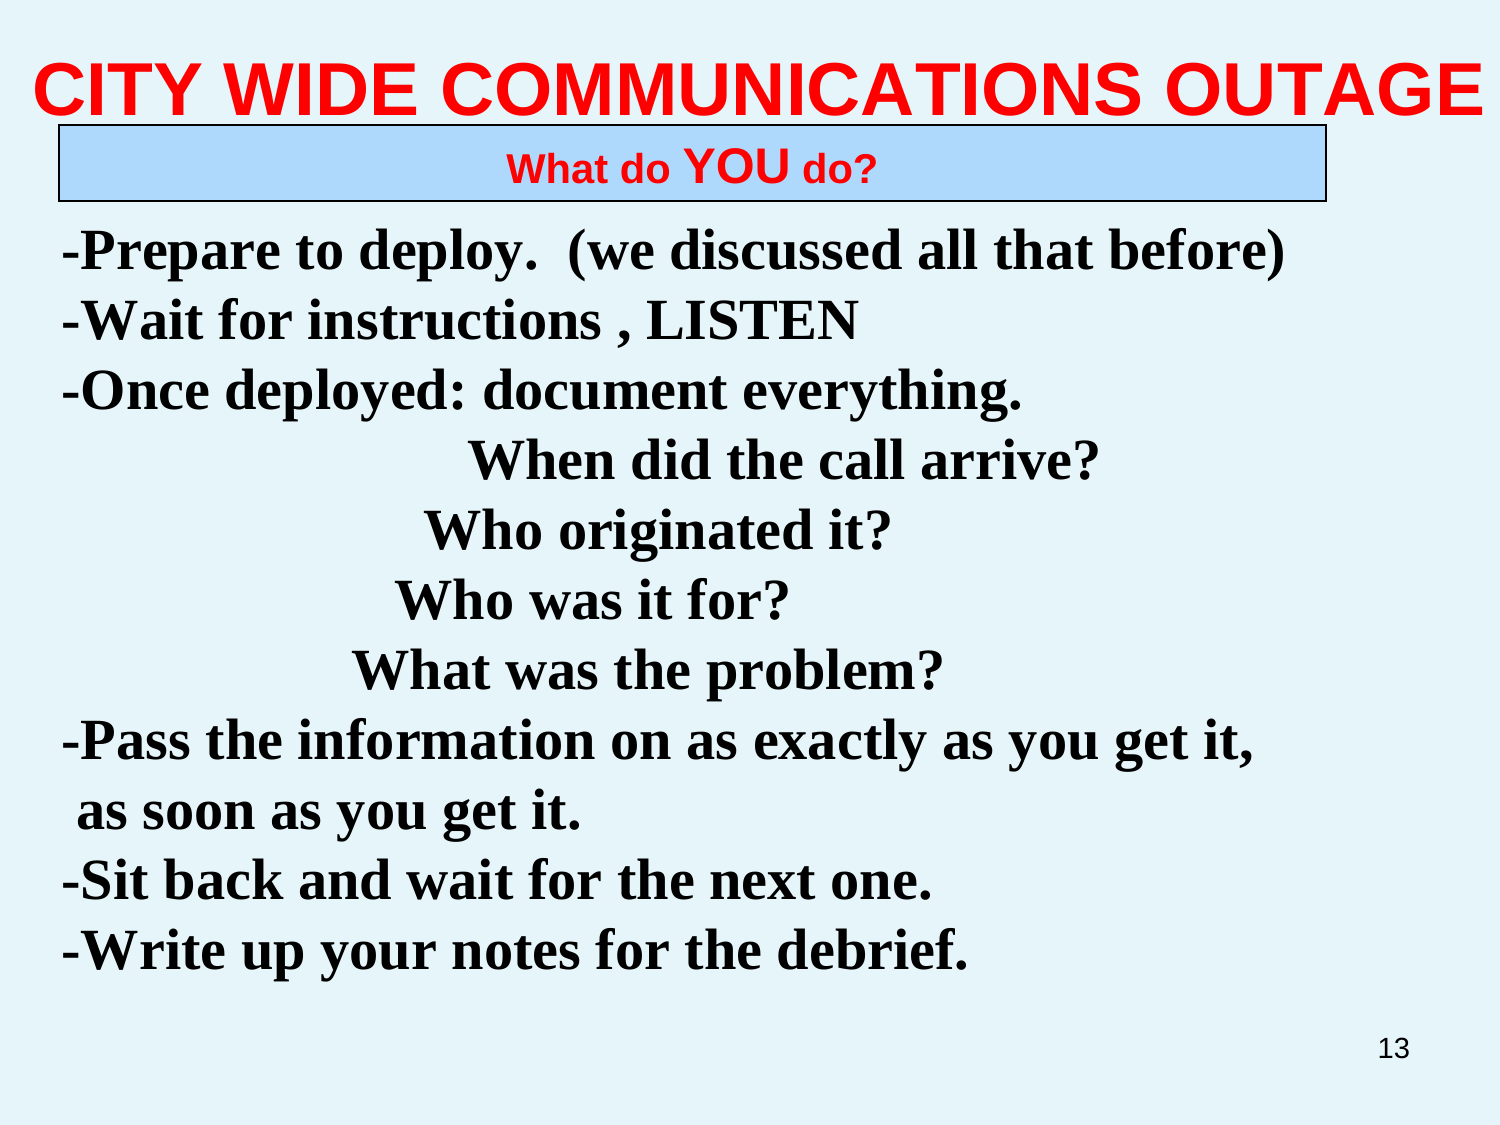

CITY WIDE COMMUNICATIONS OUTAGE
What do YOU do?
-Prepare to deploy. (we discussed all that before)
-Wait for instructions , LISTEN
-Once deployed: document everything.
 When did the call arrive?
 Who originated it?
 Who was it for?
 What was the problem?
-Pass the information on as exactly as you get it,
 as soon as you get it.
-Sit back and wait for the next one.
-Write up your notes for the debrief.
13